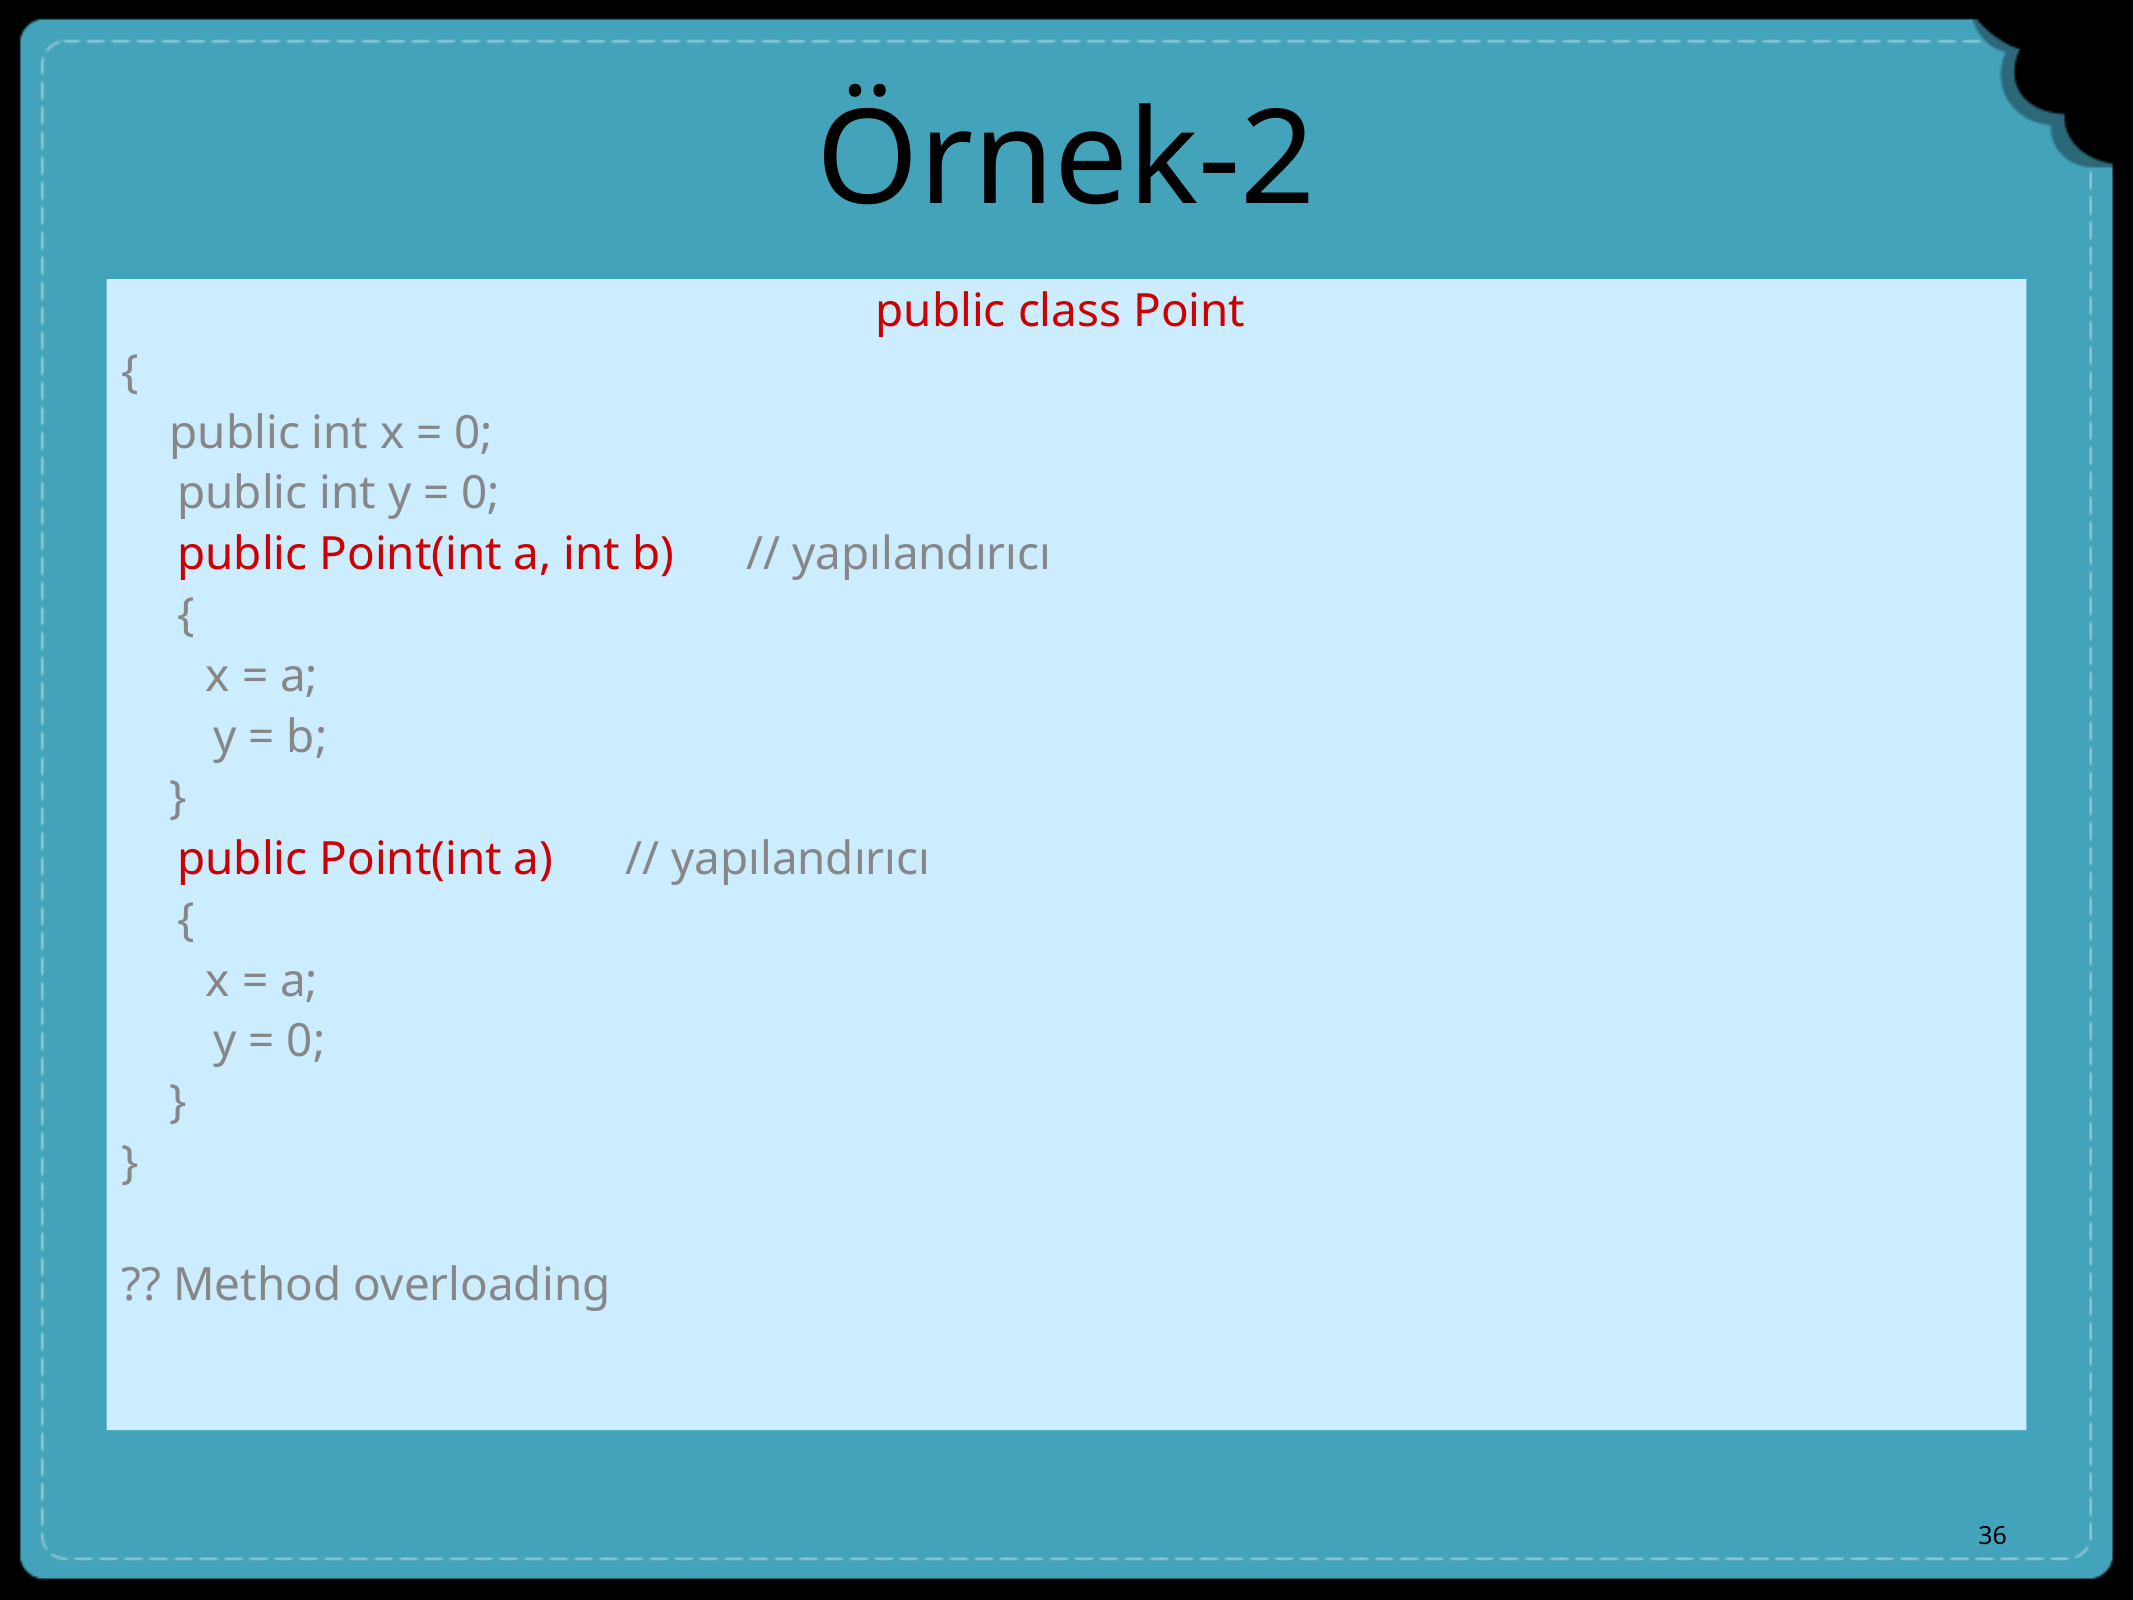

# Örnek-2
public class Point
{
 public int x = 0;
	public int y = 0;
	public Point(int a, int b) // yapılandırıcı
	{
 x = a;
	 y = b;
 }
	public Point(int a) // yapılandırıcı
	{
 x = a;
	 y = 0;
 }
}
?? Method overloading
36